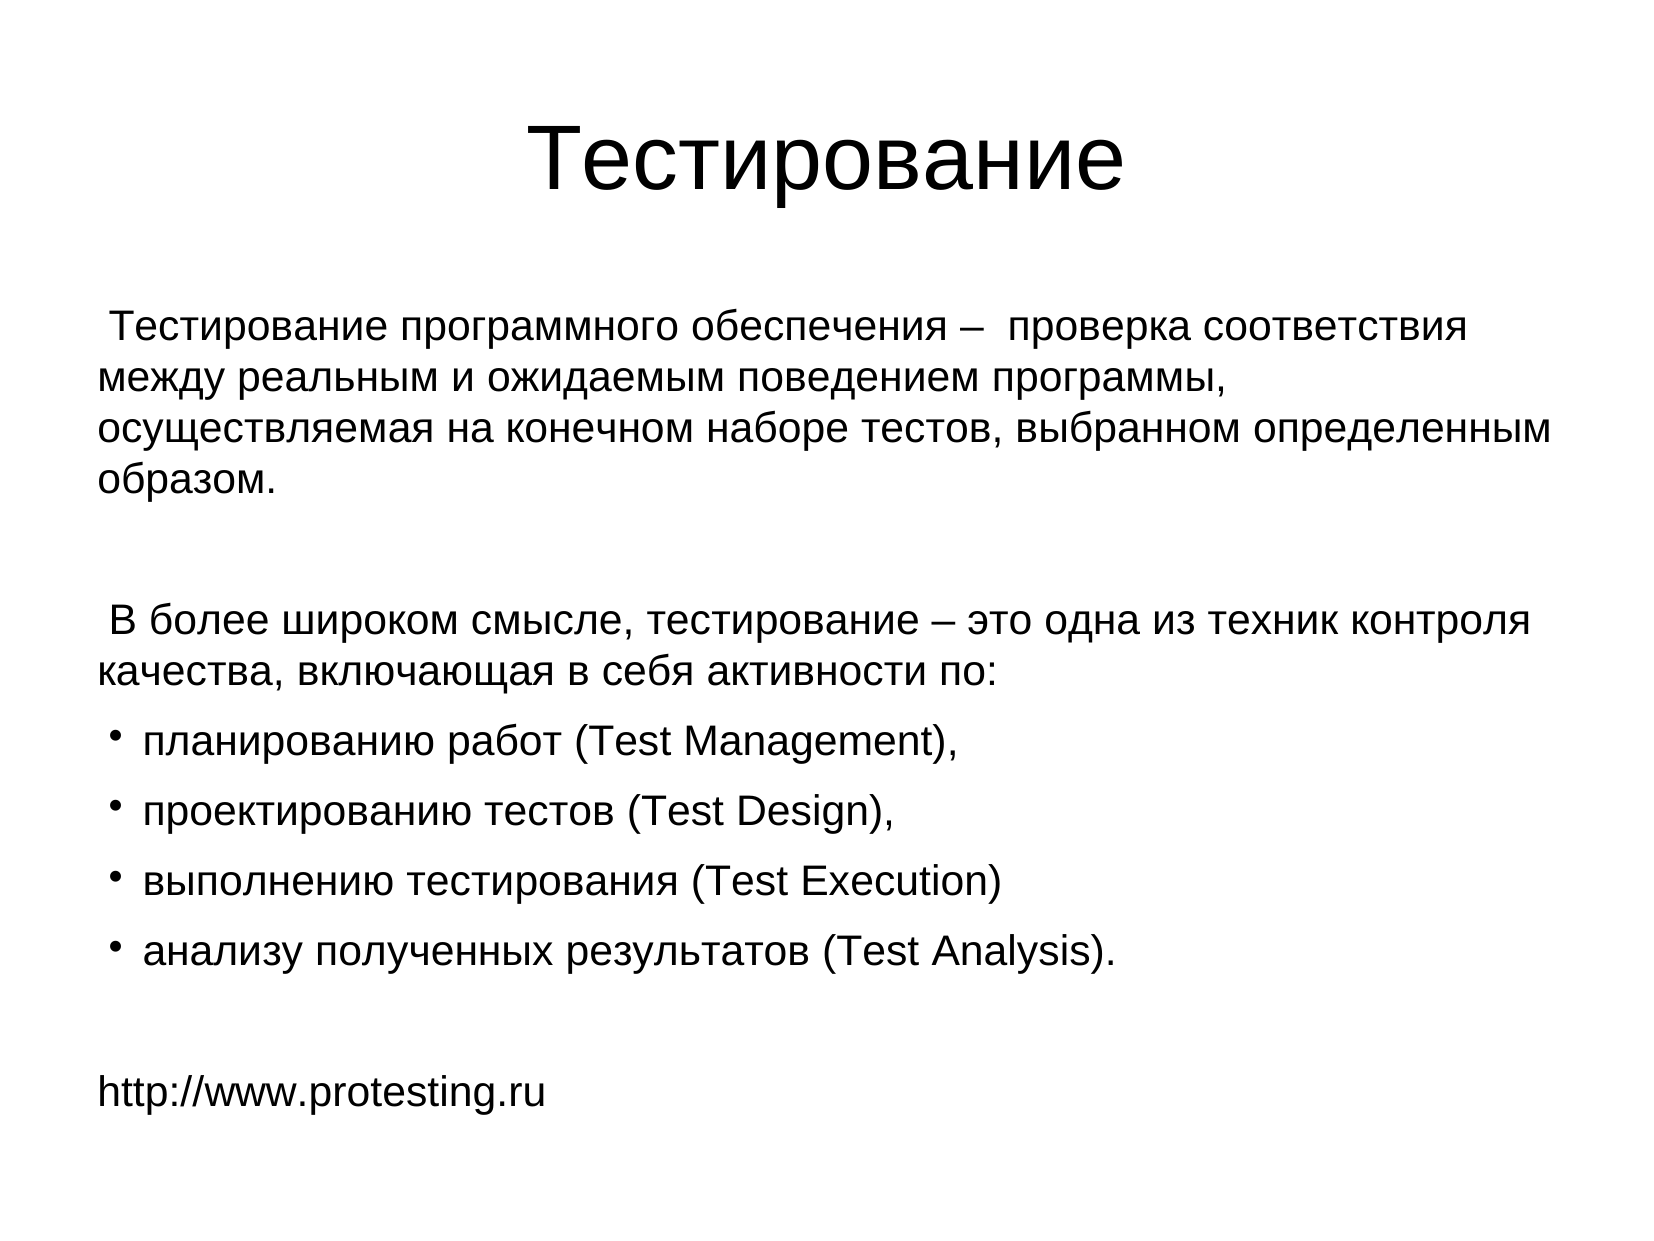

# Тестирование
Тестирование программного обеспечения – проверка соответствия между реальным и ожидаемым поведением программы, осуществляемая на конечном наборе тестов, выбранном определенным образом.
В более широком смысле, тестирование – это одна из техник контроля качества, включающая в себя активности по:
планированию работ (Test Management),
проектированию тестов (Test Design),
выполнению тестирования (Test Execution)
анализу полученных результатов (Test Analysis).
http://www.protesting.ru